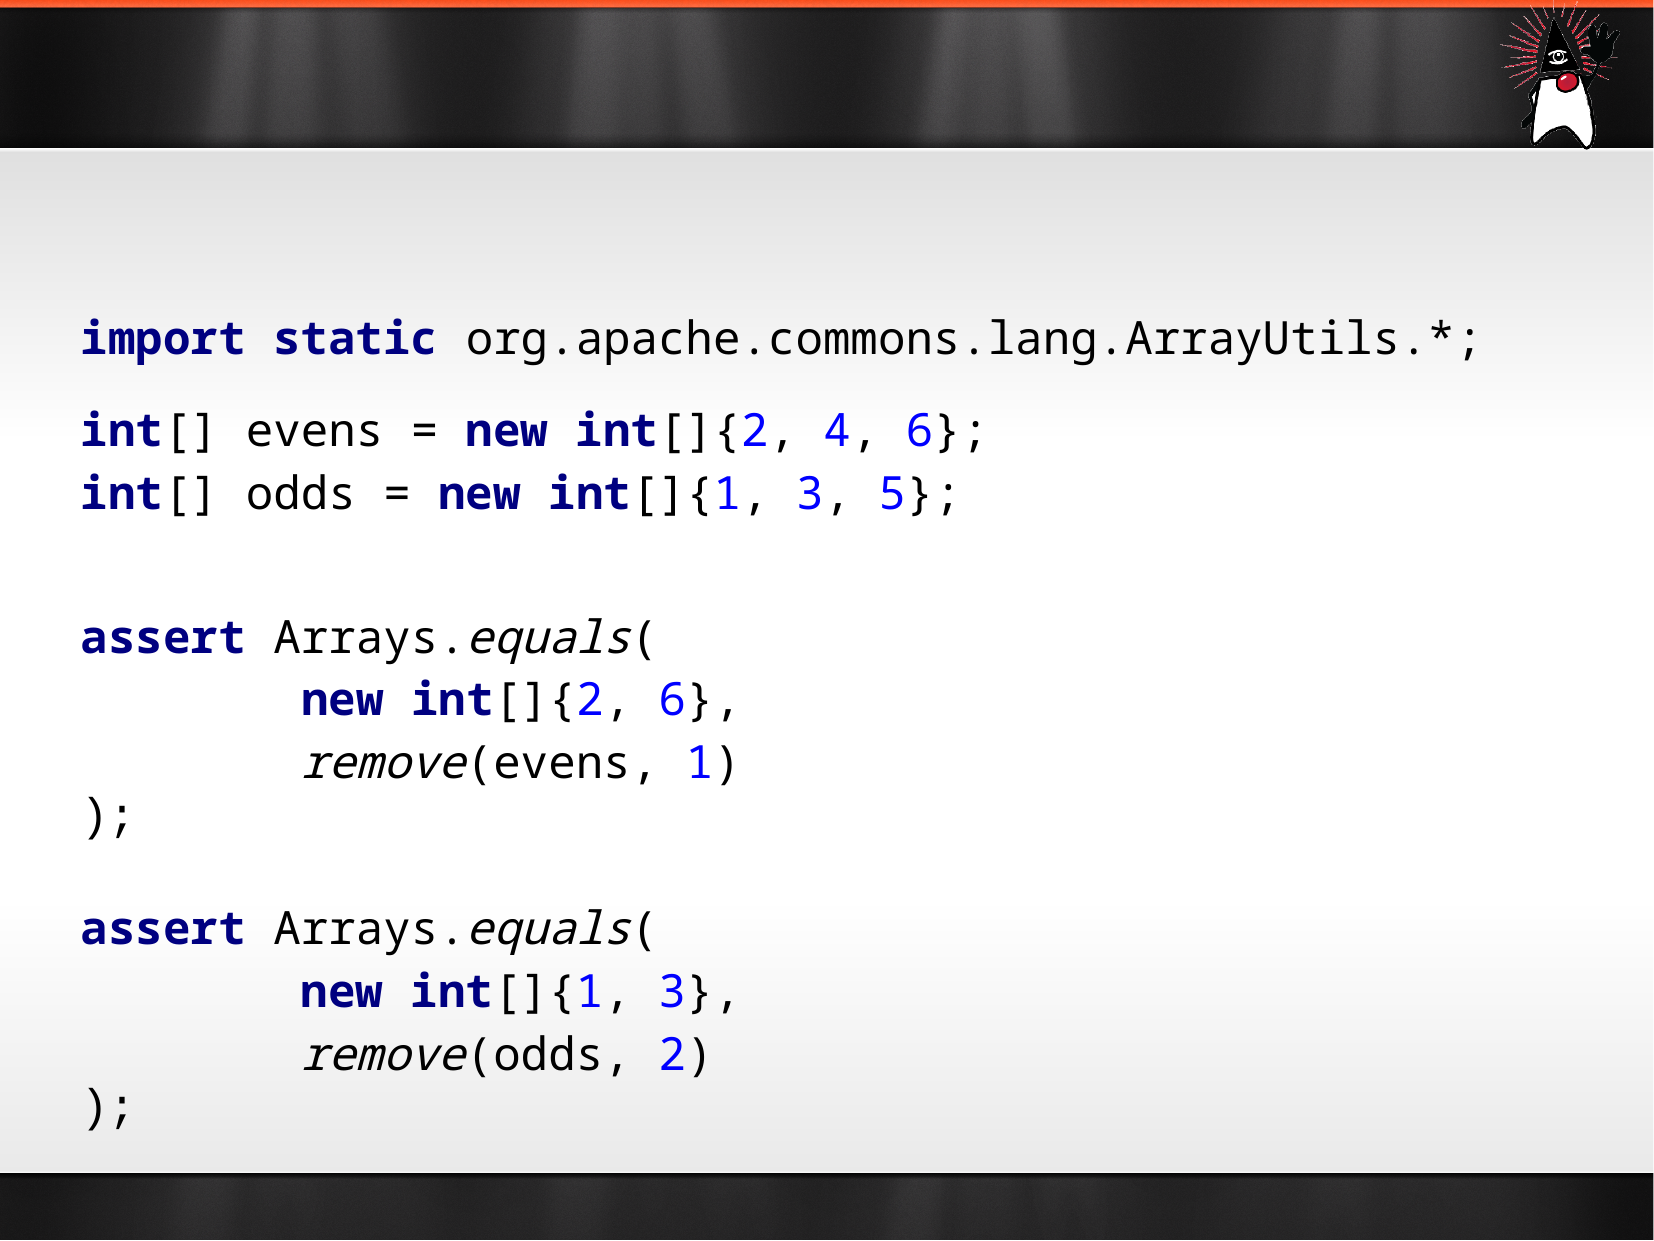

#
import static org.apache.commons.lang.ArrayUtils.*;
int[] evens = new int[]{2, 4, 6};
int[] odds = new int[]{1, 3, 5};
assert Arrays.equals(
 new int[]{2, 6},
 remove(evens, 1)
);
assert Arrays.equals(
 new int[]{1, 3},
 remove(odds, 2)
);